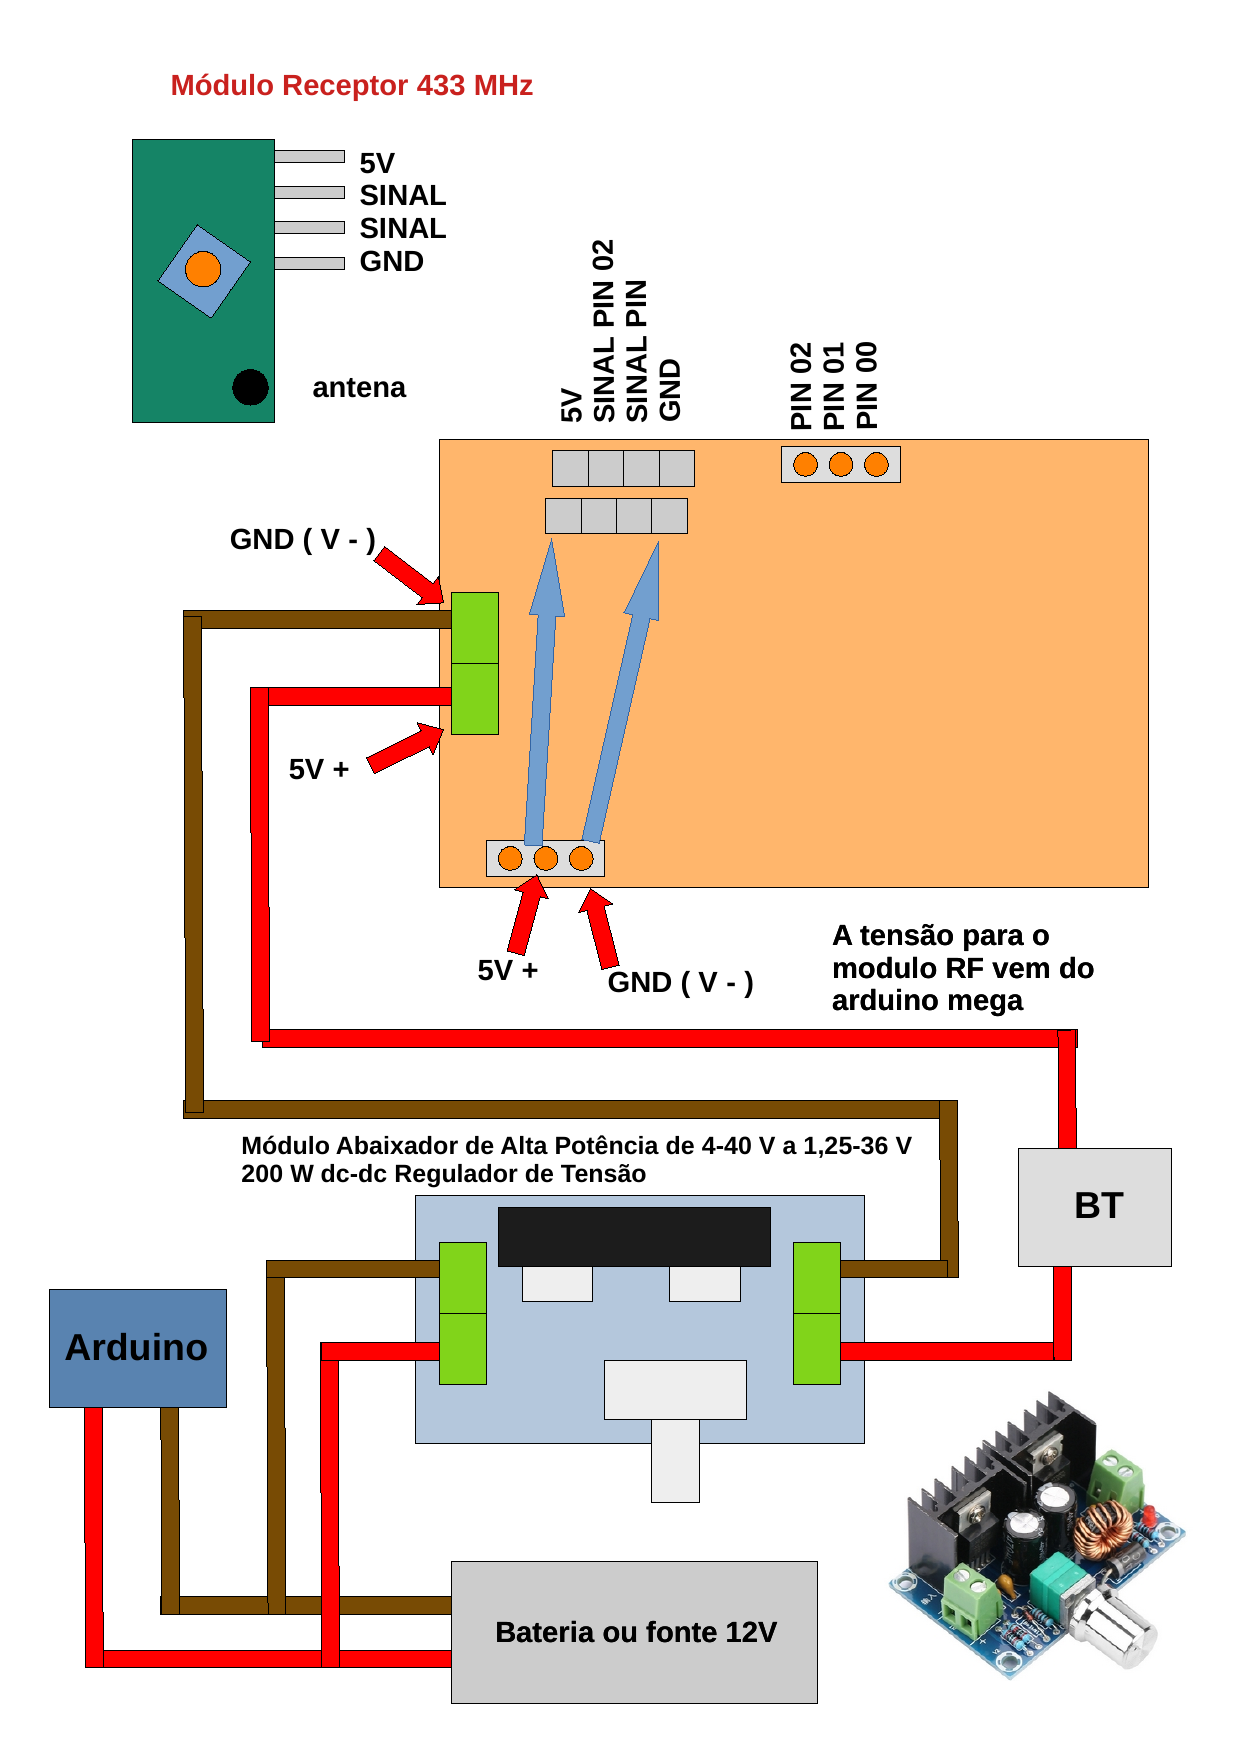

Módulo Receptor 433 MHz
5V
SINAL
SINAL
GND
5V
SINAL PIN 02
SINAL PIN
GND
PIN 02
PIN 01
PIN 00
antena
GND ( V - )
5V +
A tensão para o modulo RF vem do arduino mega
A tensão para o modulo RF vem do arduino mega
5V +
GND ( V - )
Módulo Abaixador de Alta Potência de 4-40 V a 1,25-36 V 200 W dc-dc Regulador de Tensão
BT
Arduino
Bateria ou fonte 12V
Bateria ou fonte 12V